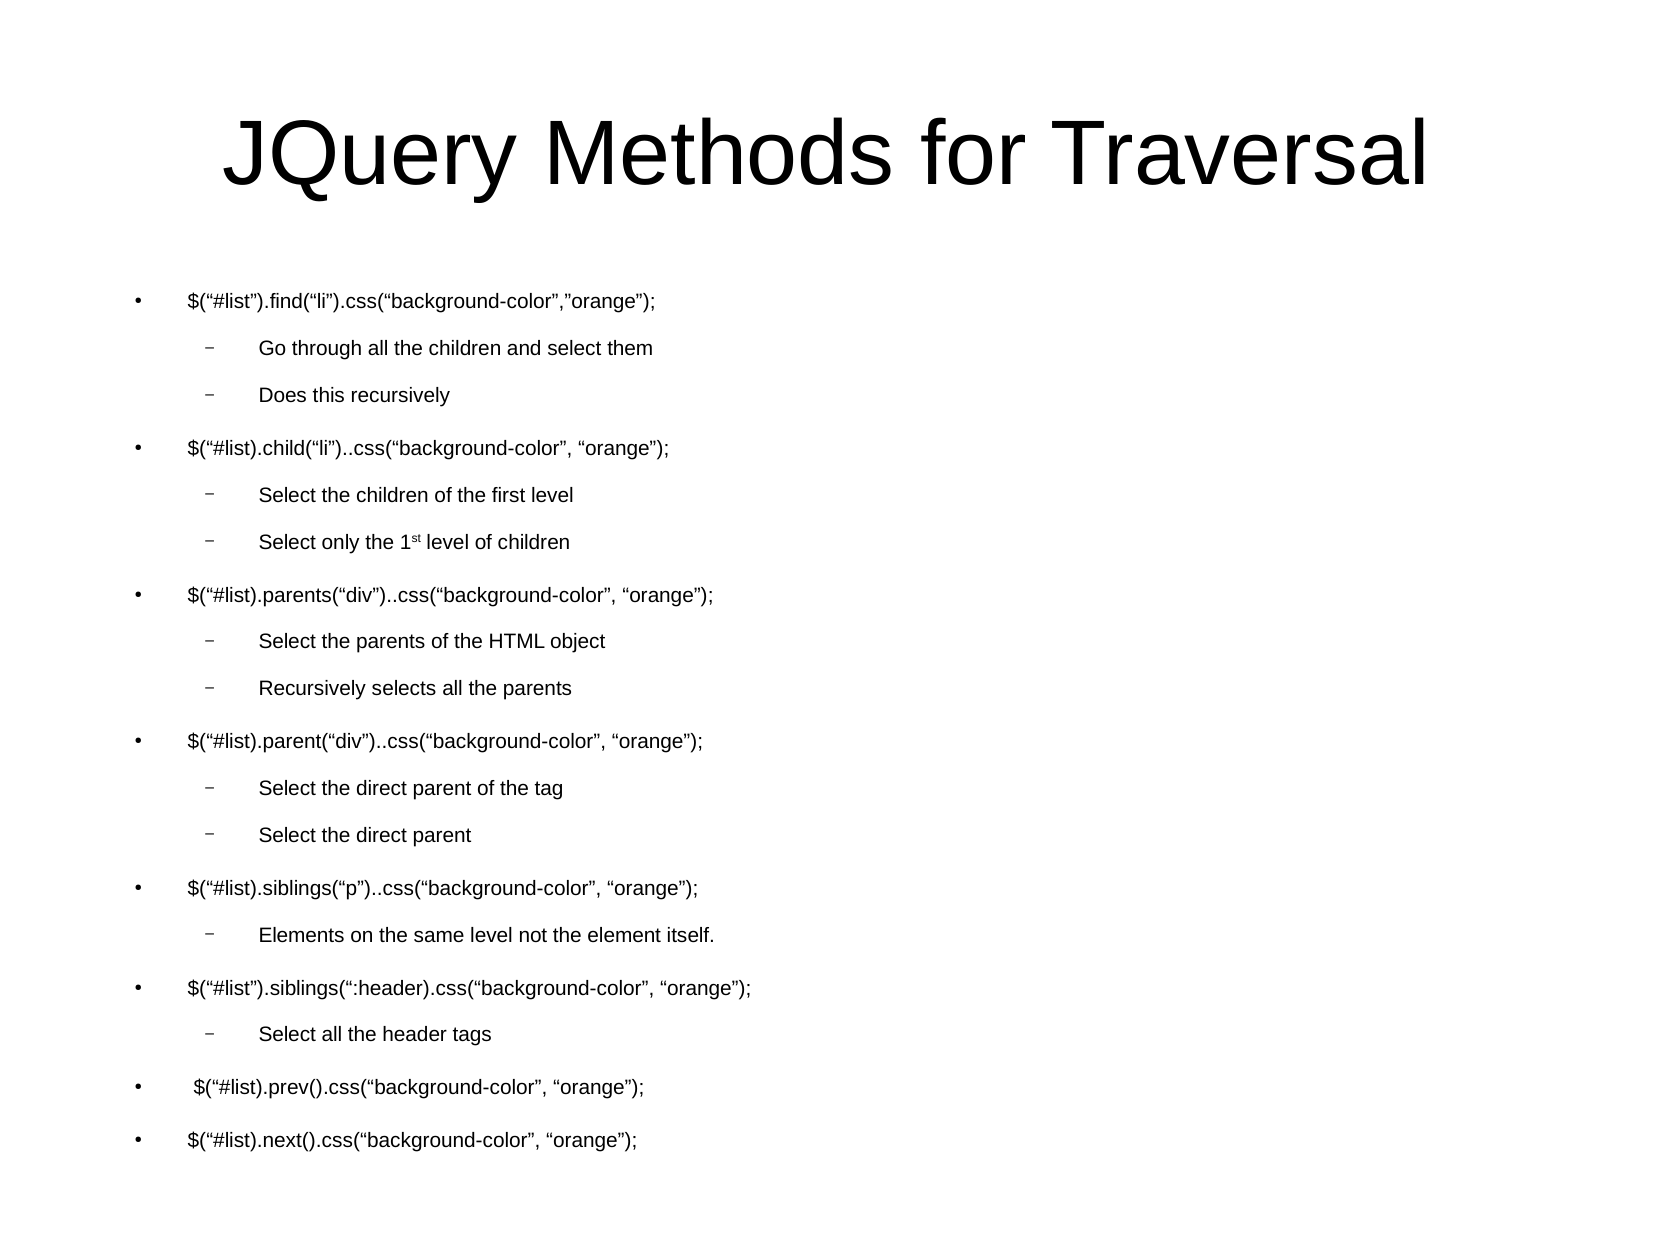

# JQuery Methods for Traversal
$(“#list”).find(“li”).css(“background-color”,”orange”);
Go through all the children and select them
Does this recursively
$(“#list).child(“li”)..css(“background-color”, “orange”);
Select the children of the first level
Select only the 1st level of children
$(“#list).parents(“div”)..css(“background-color”, “orange”);
Select the parents of the HTML object
Recursively selects all the parents
$(“#list).parent(“div”)..css(“background-color”, “orange”);
Select the direct parent of the tag
Select the direct parent
$(“#list).siblings(“p”)..css(“background-color”, “orange”);
Elements on the same level not the element itself.
$(“#list”).siblings(“:header).css(“background-color”, “orange”);
Select all the header tags
 $(“#list).prev().css(“background-color”, “orange”);
$(“#list).next().css(“background-color”, “orange”);